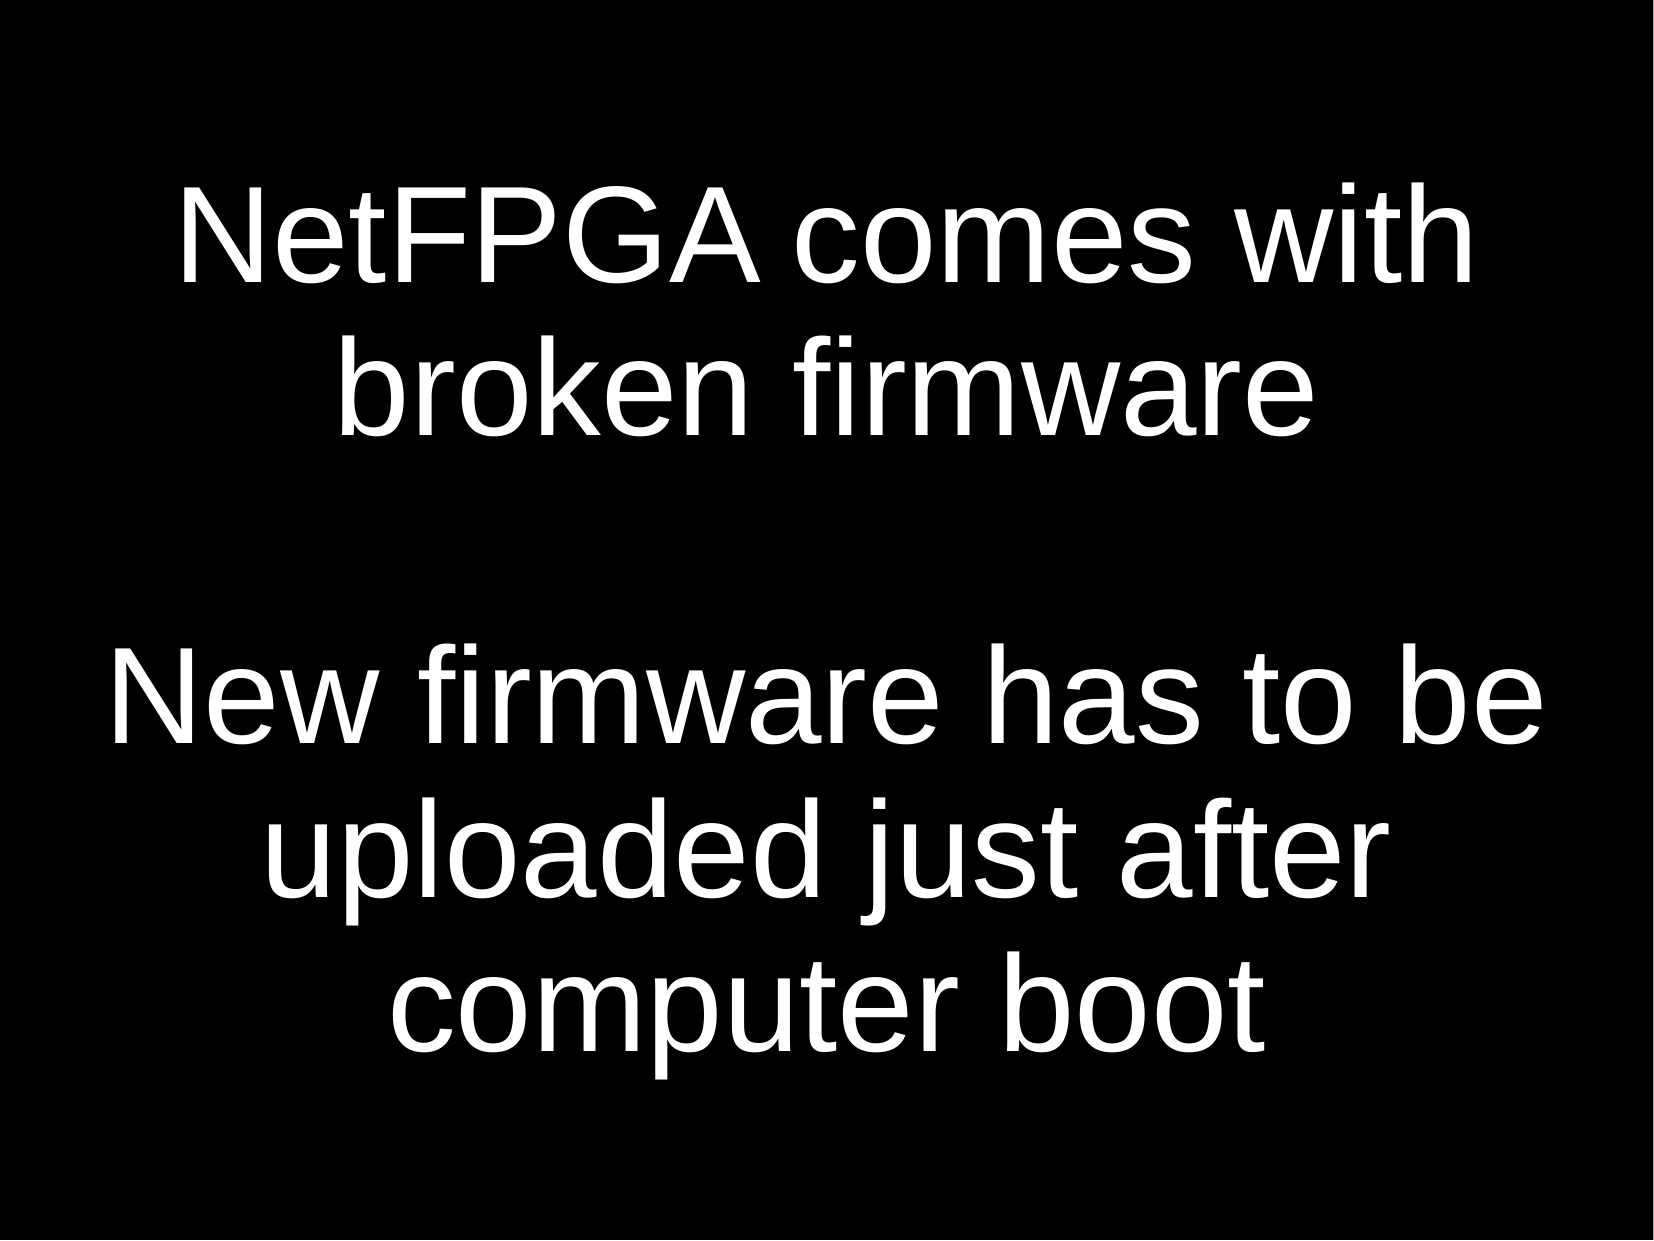

# NetFPGA comes with broken firmware New firmware has to be uploaded just after computer boot